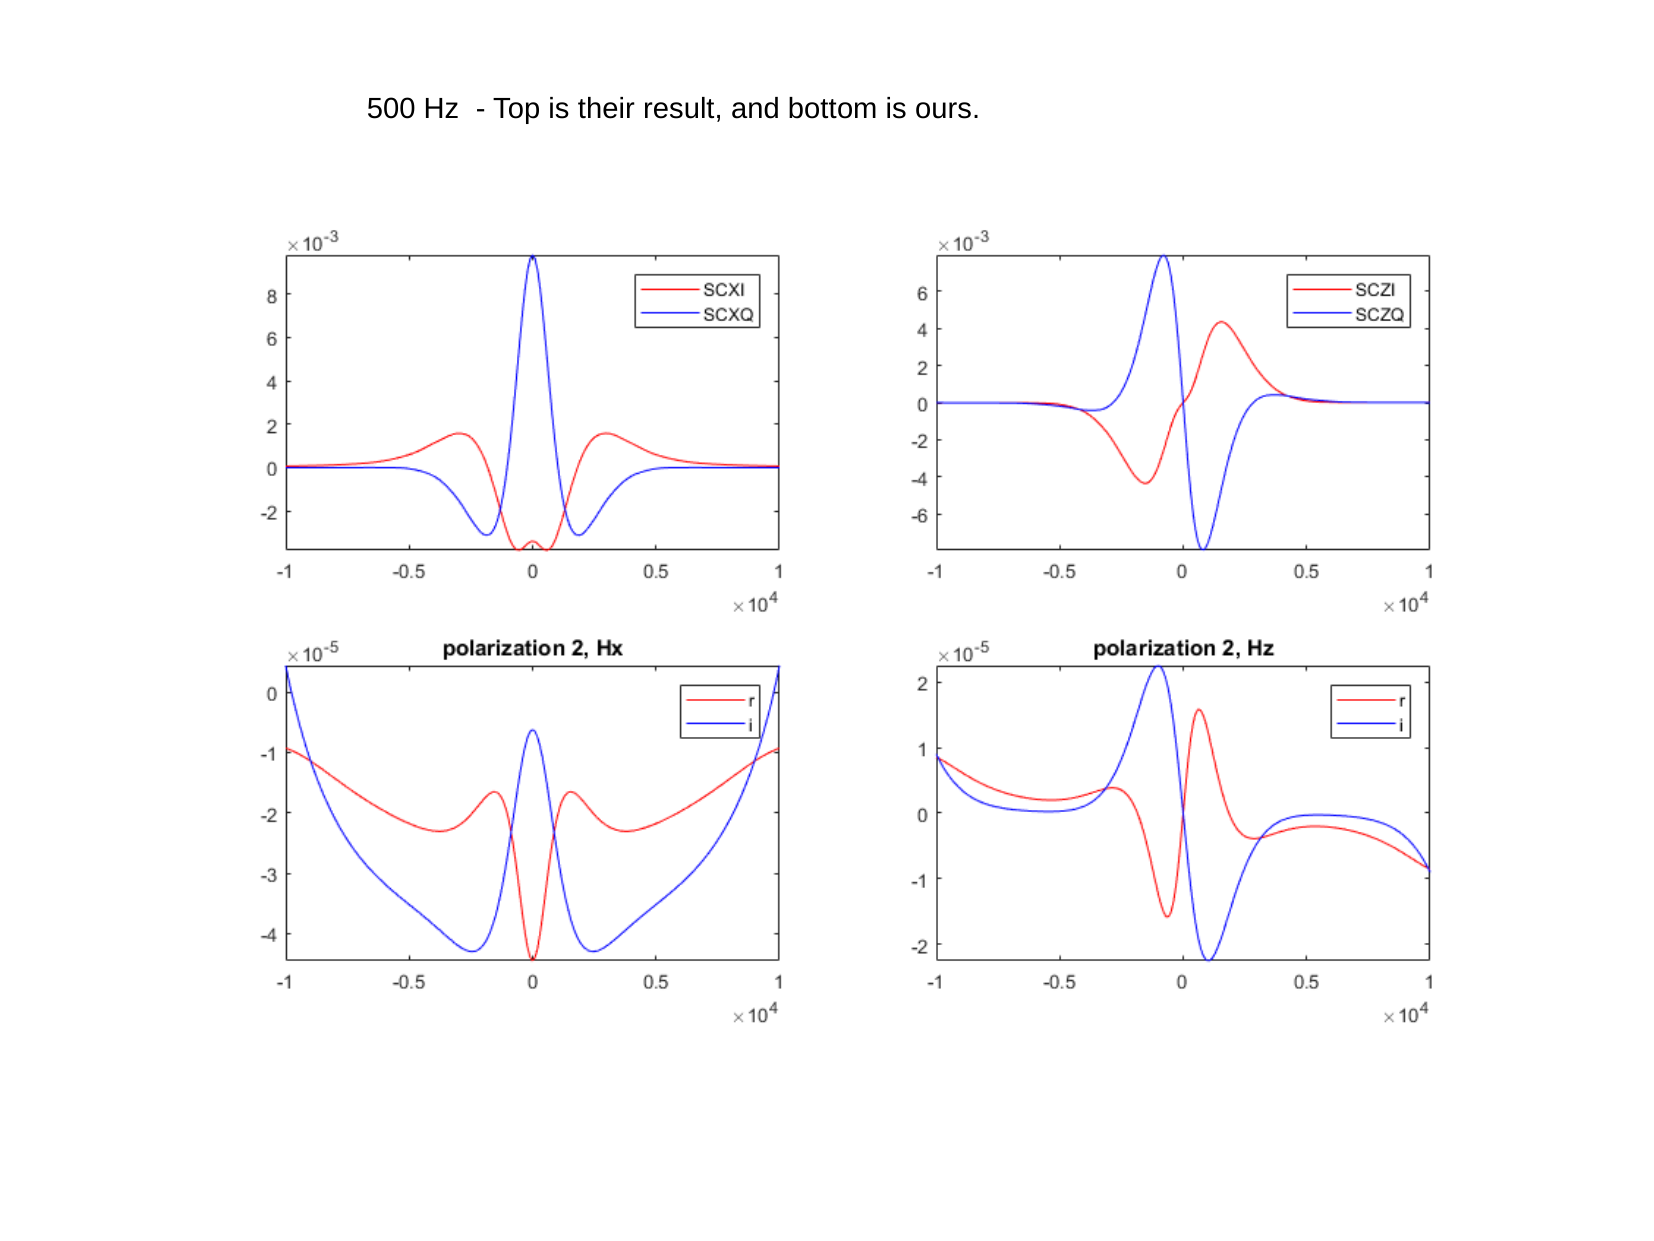

500 Hz - Top is their result, and bottom is ours.